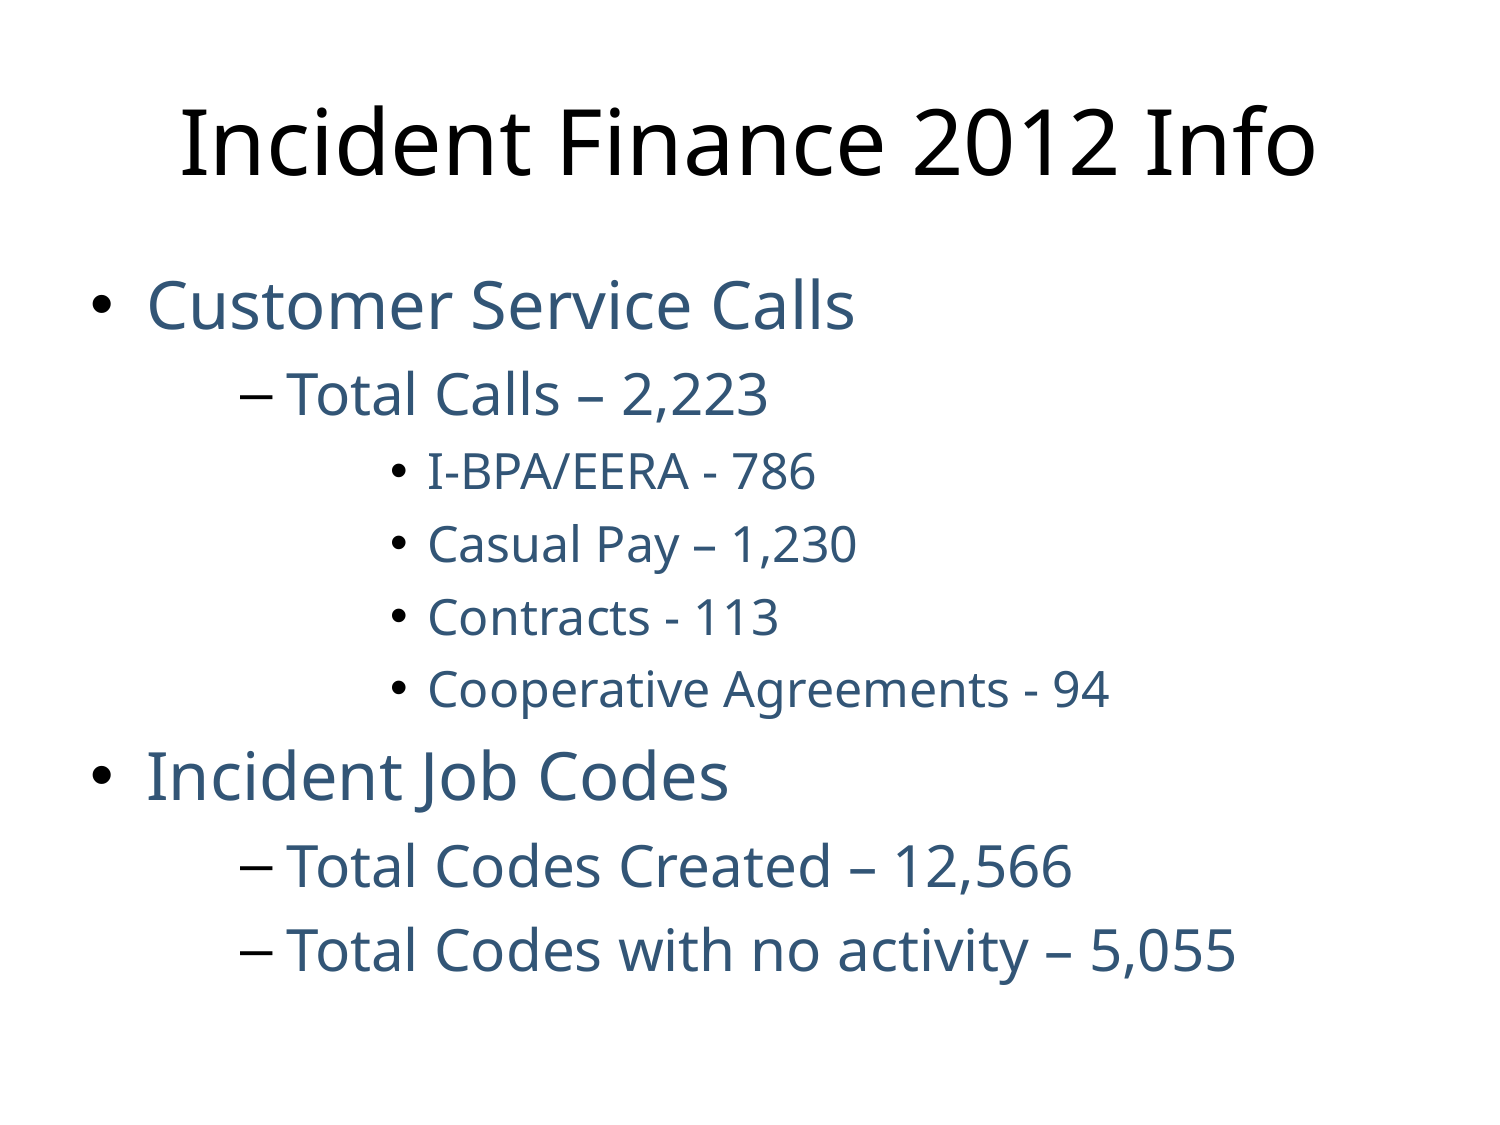

# Incident Finance 2012 Info
Customer Service Calls
Total Calls – 2,223
I-BPA/EERA - 786
Casual Pay – 1,230
Contracts - 113
Cooperative Agreements - 94
Incident Job Codes
Total Codes Created – 12,566
Total Codes with no activity – 5,055